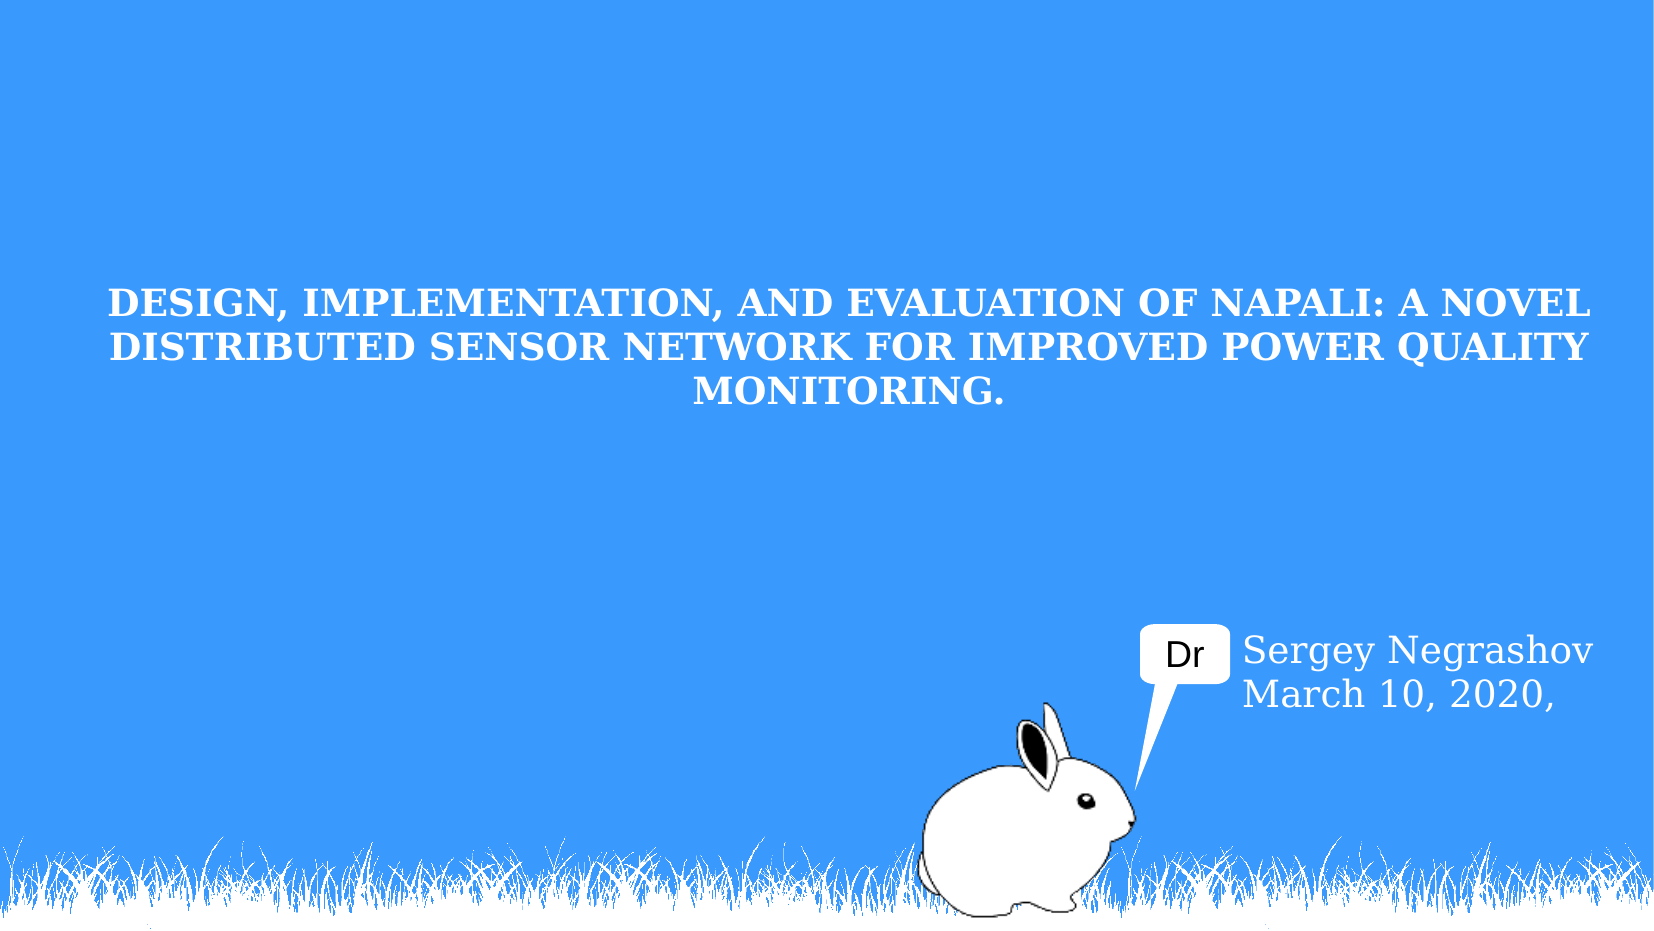

DESIGN, IMPLEMENTATION, AND EVALUATION OF NAPALI: A NOVEL
DISTRIBUTED SENSOR NETWORK FOR IMPROVED POWER QUALITY
MONITORING.
# Sergey Negrashov March 10, 2020,
Dr